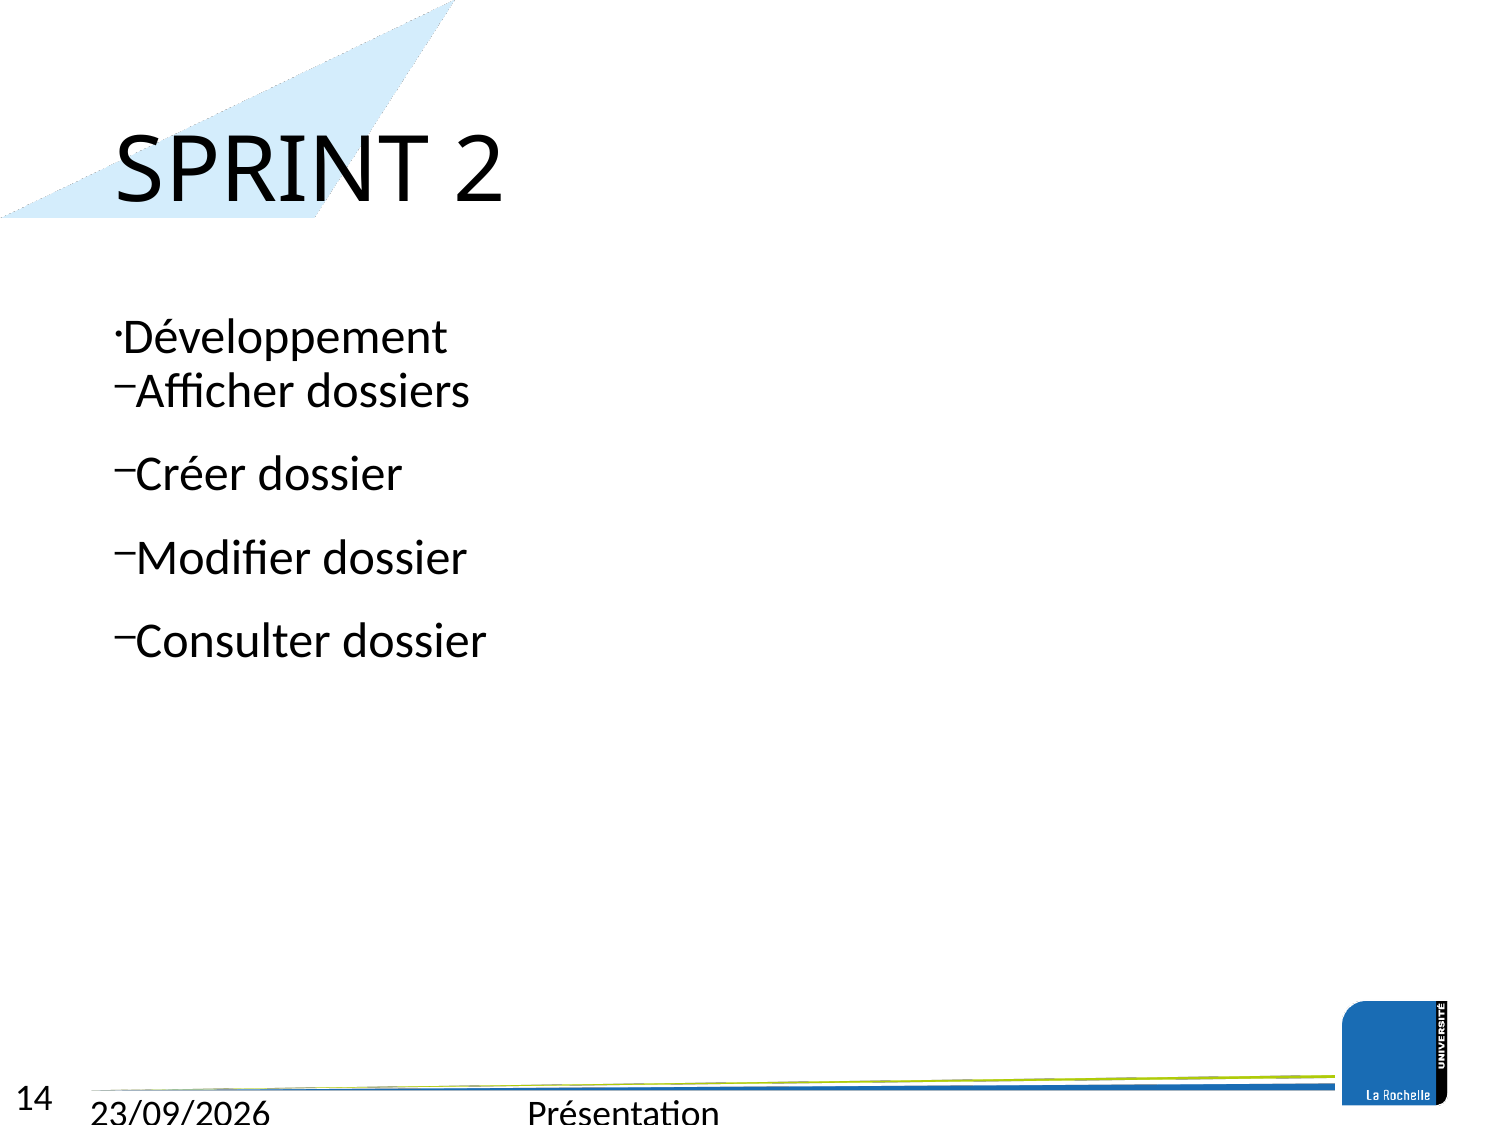

# SPRINT 2
Développement
Afficher dossiers
Créer dossier
Modifier dossier
Consulter dossier
Présentation